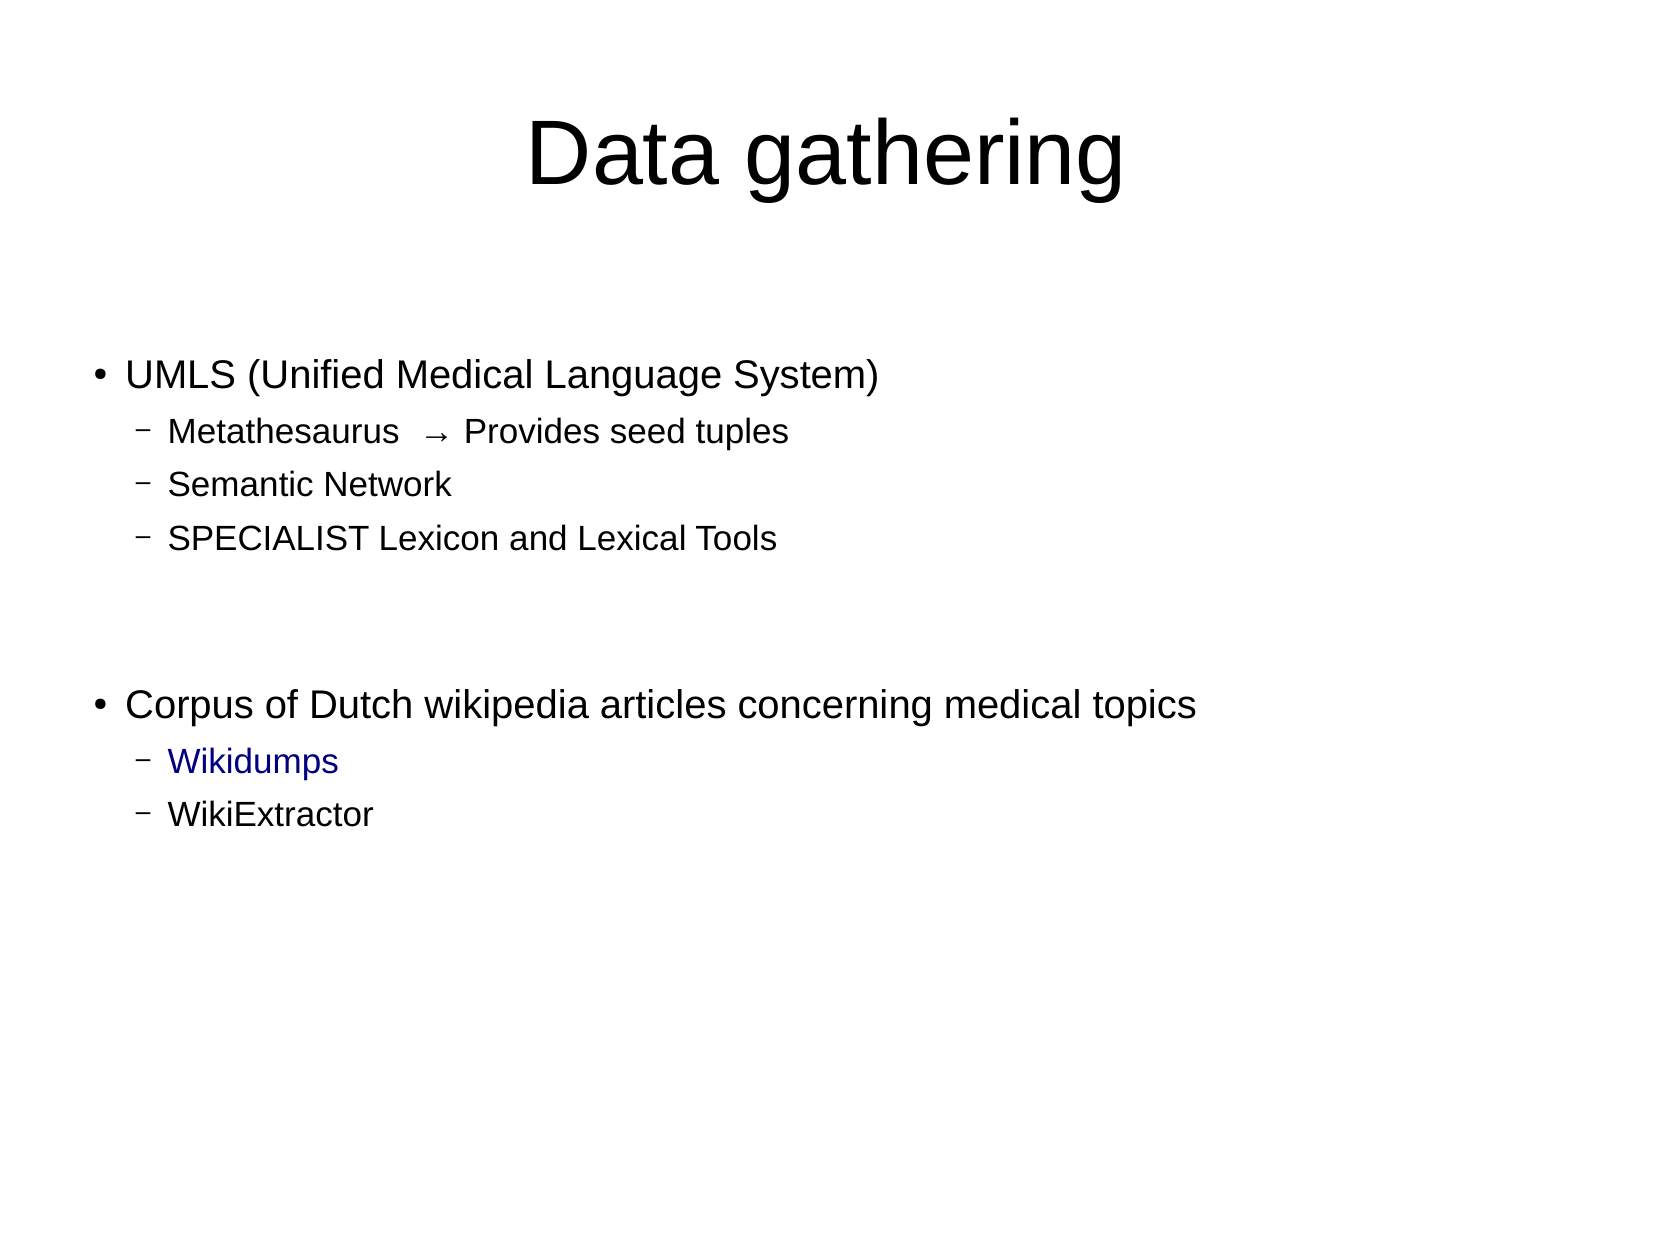

# Data gathering
UMLS (Unified Medical Language System)
Metathesaurus → Provides seed tuples
Semantic Network
SPECIALIST Lexicon and Lexical Tools
Corpus of Dutch wikipedia articles concerning medical topics
Wikidumps
WikiExtractor